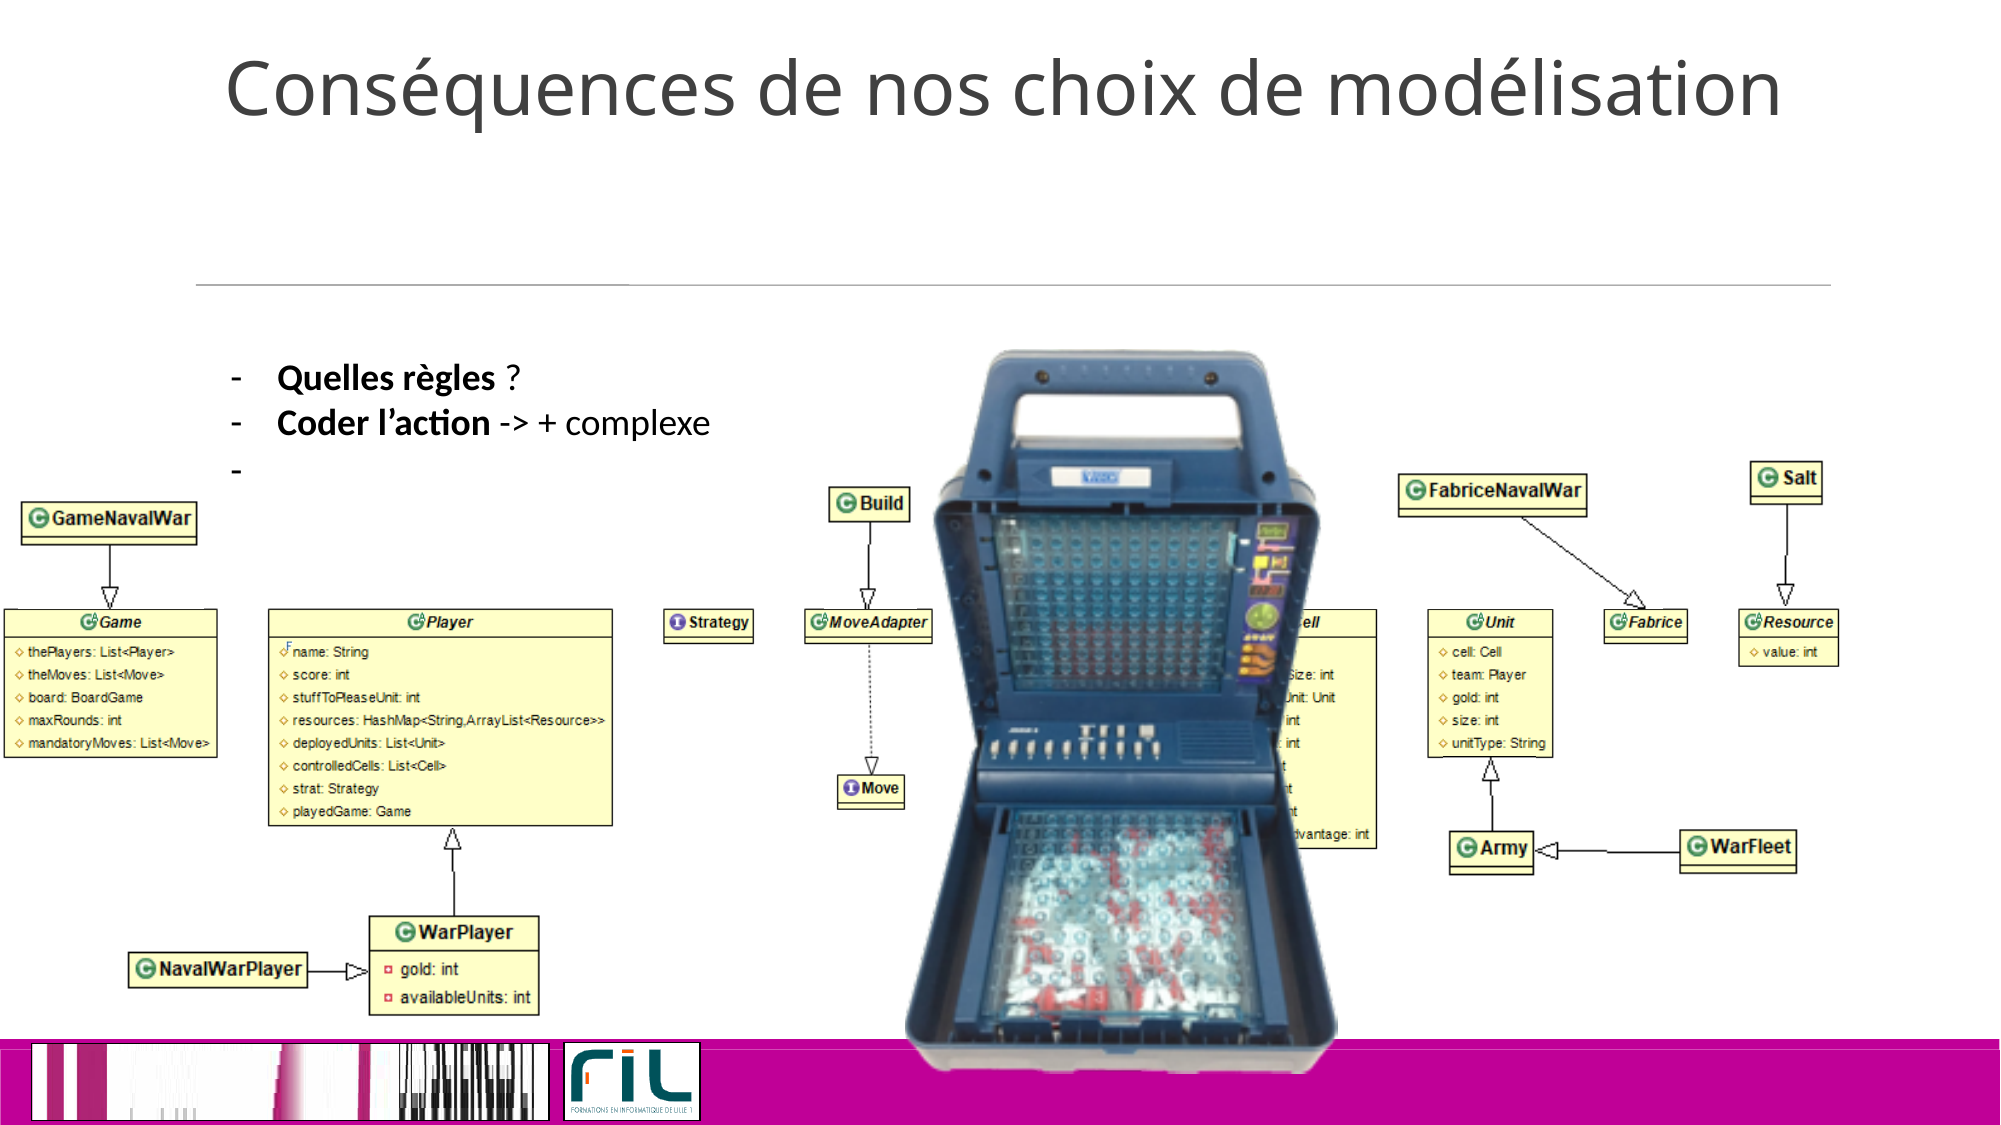

# Conséquences de nos choix de modélisation
Quelles règles ?
Coder l’action -> + complexe